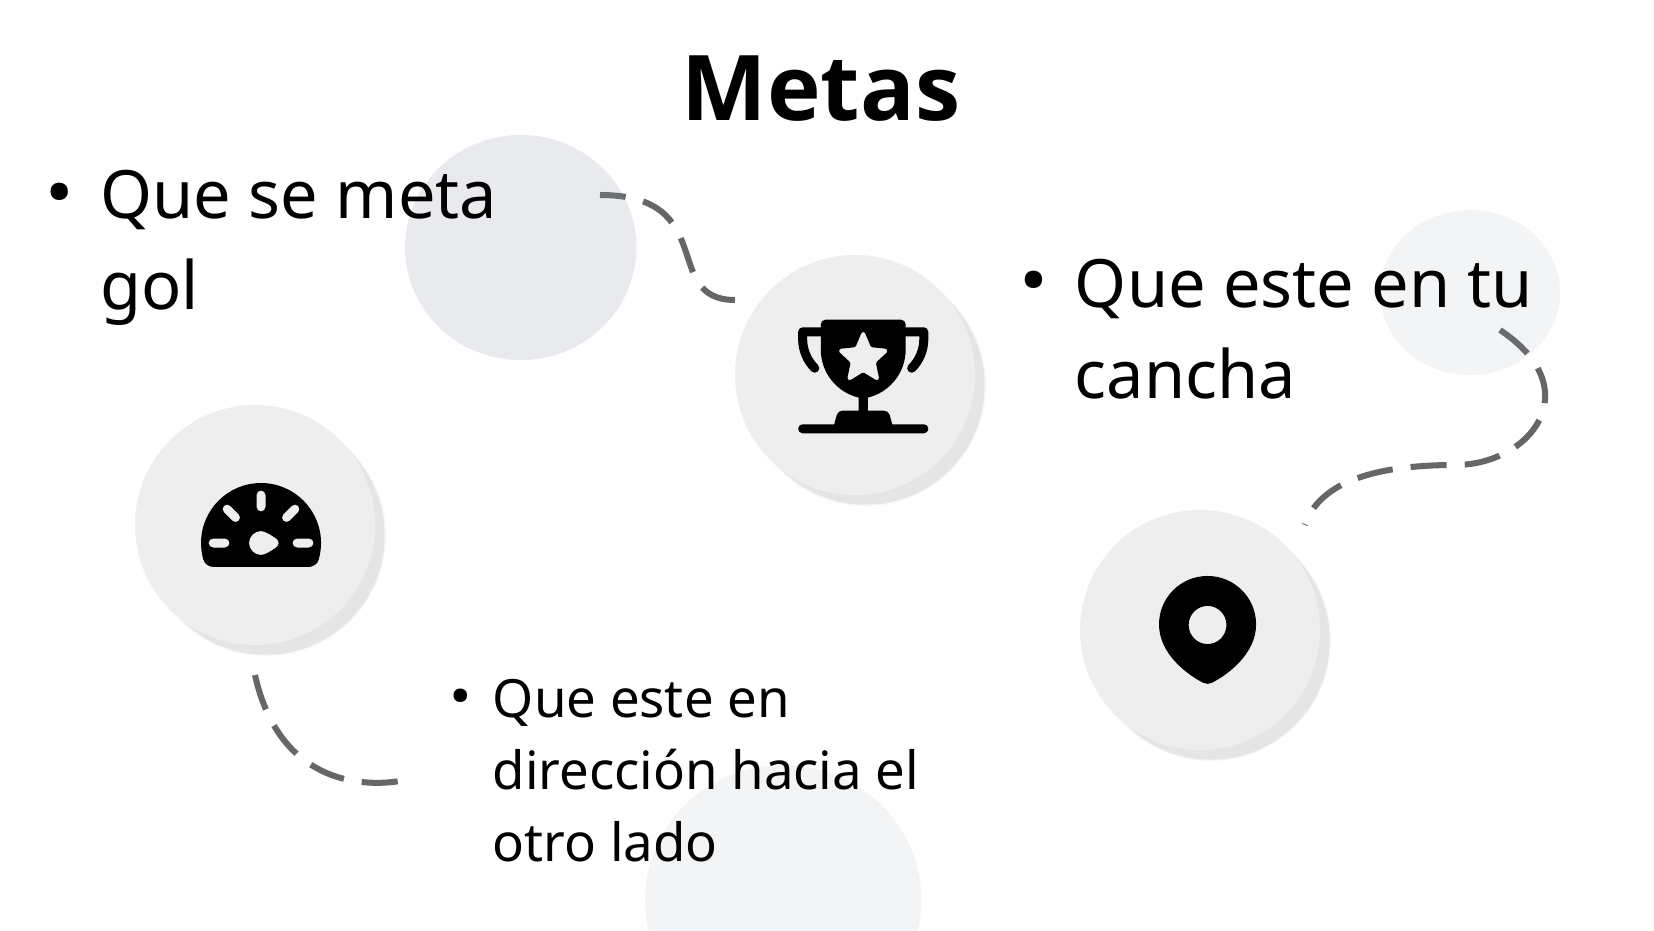

# Metas
Que se meta gol
Que este en tu cancha
Que este en dirección hacia el otro lado